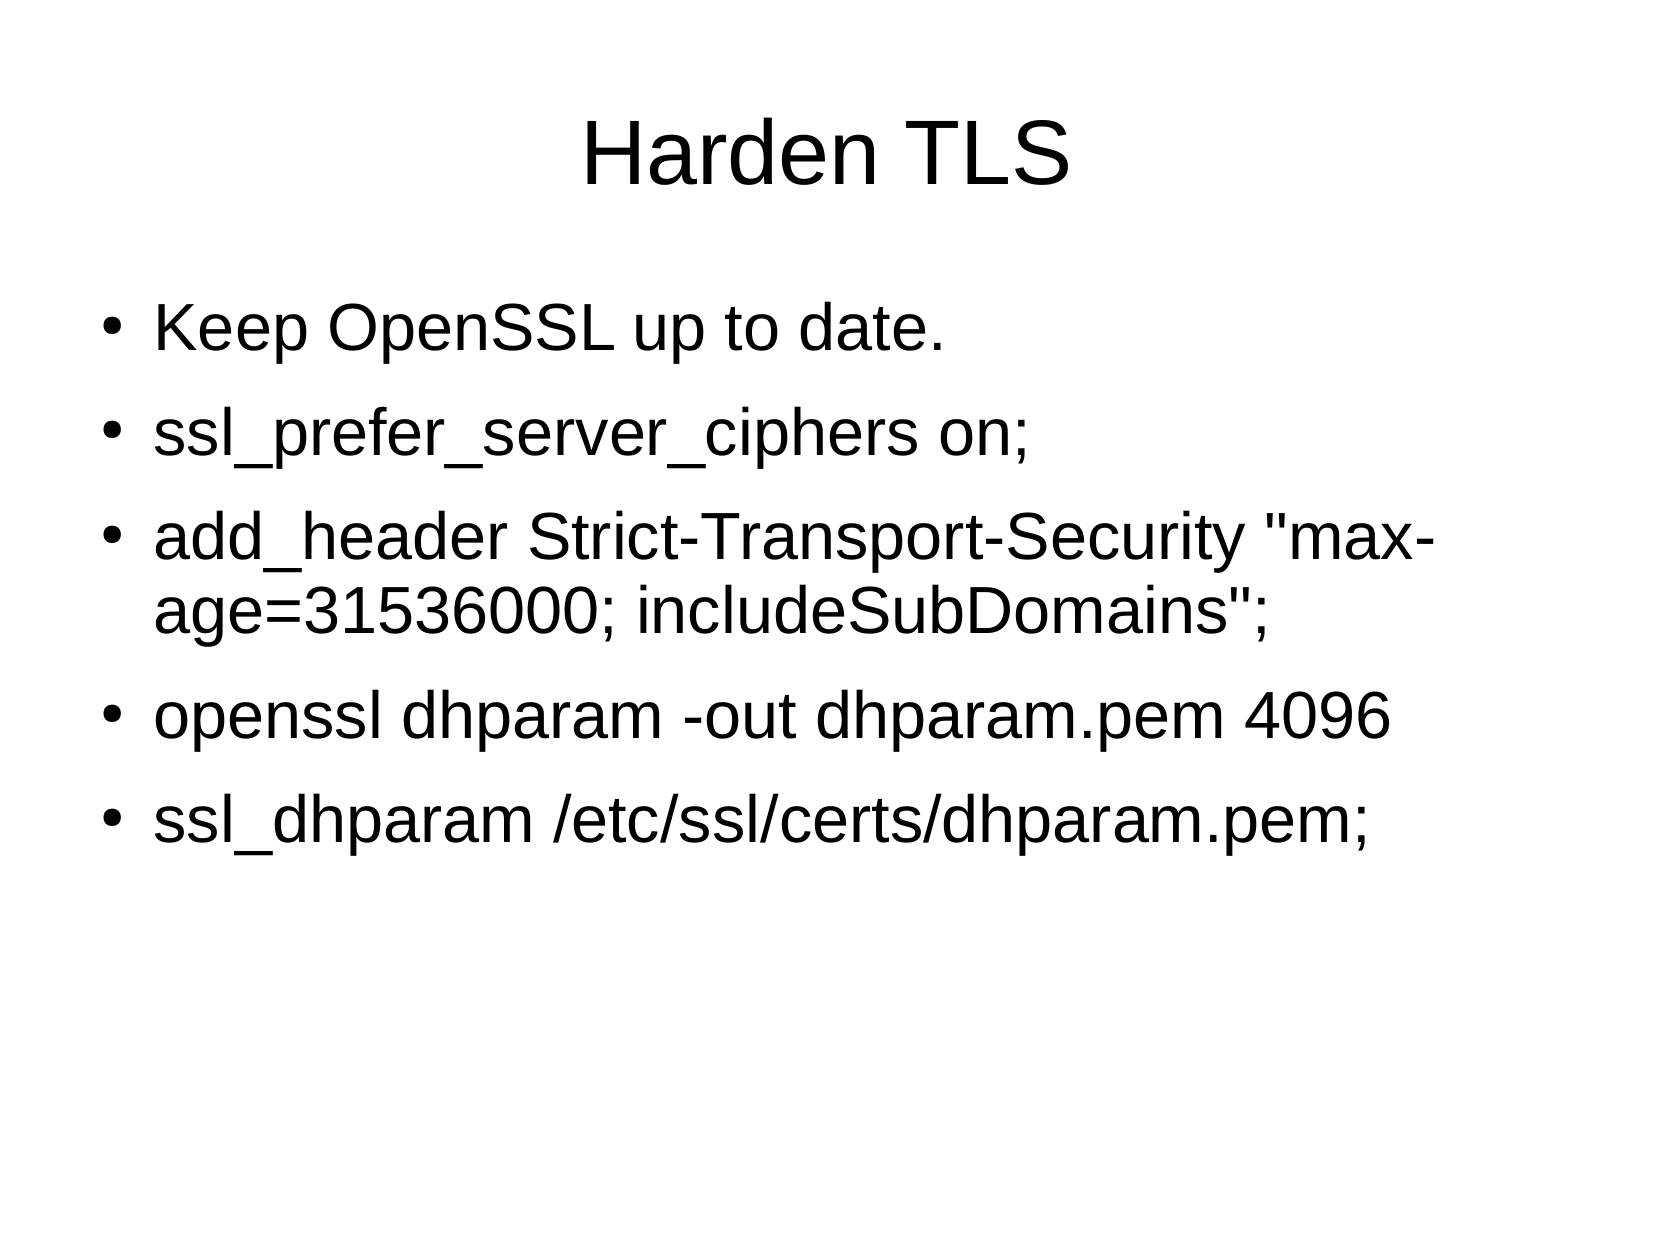

# Harden TLS
Keep OpenSSL up to date.
ssl_prefer_server_ciphers on;
add_header Strict-Transport-Security "max-age=31536000; includeSubDomains";
openssl dhparam -out dhparam.pem 4096
ssl_dhparam /etc/ssl/certs/dhparam.pem;